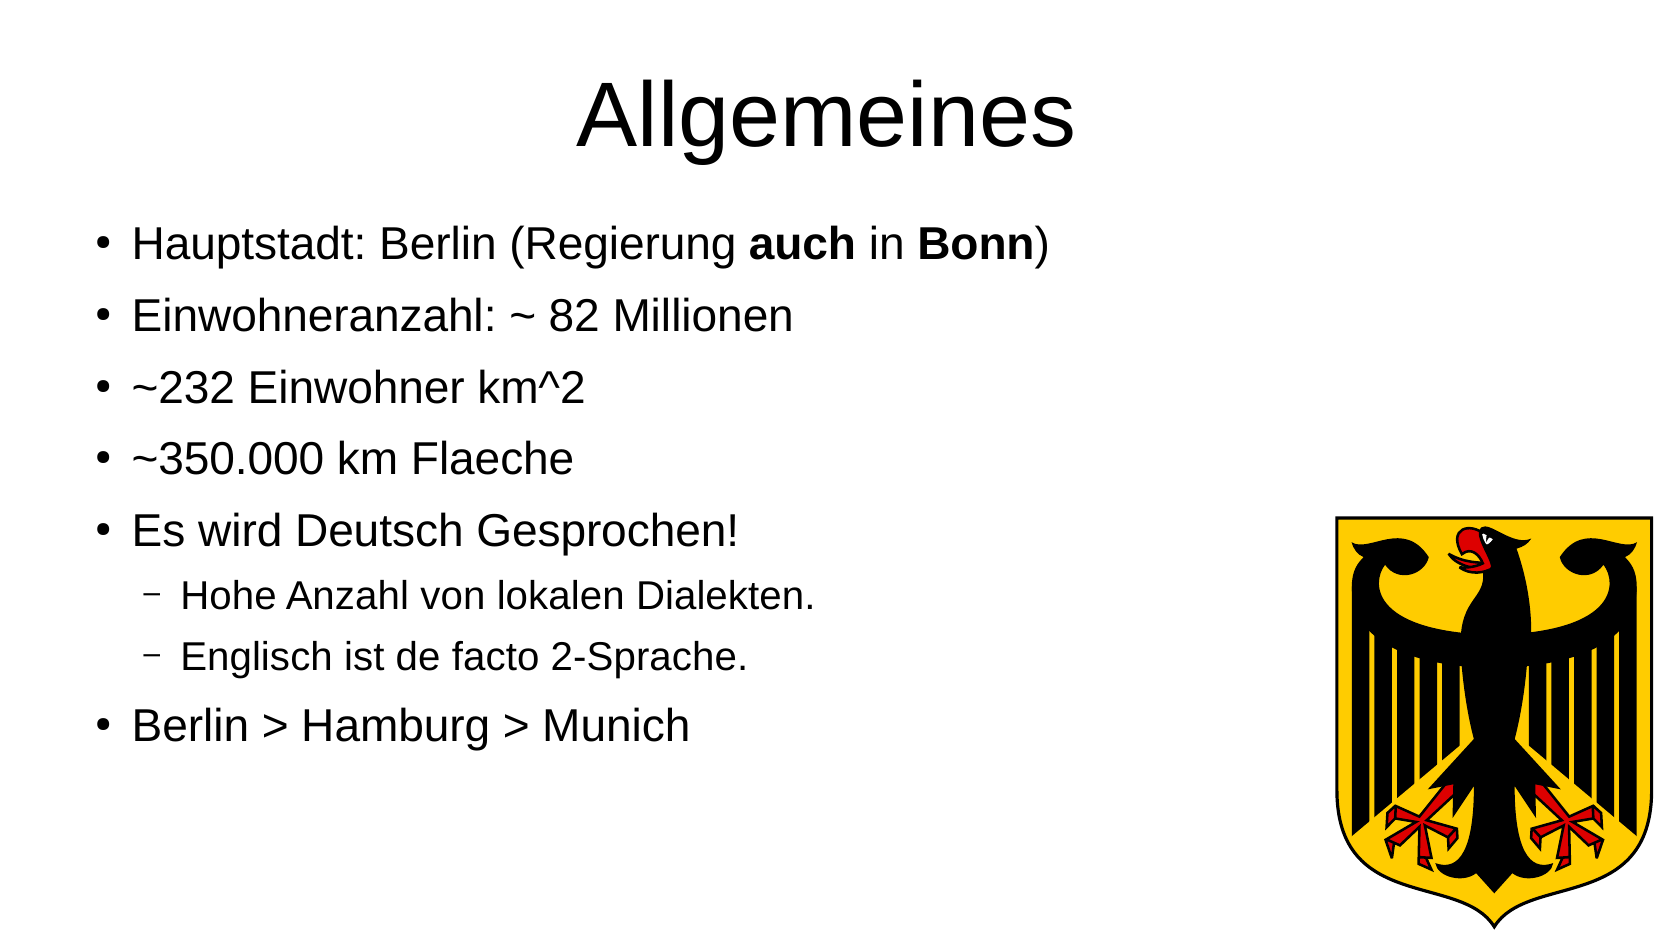

# Allgemeines
Hauptstadt: Berlin (Regierung auch in Bonn)
Einwohneranzahl: ~ 82 Millionen
~232 Einwohner km^2
~350.000 km Flaeche
Es wird Deutsch Gesprochen!
Hohe Anzahl von lokalen Dialekten.
Englisch ist de facto 2-Sprache.
Berlin > Hamburg > Munich